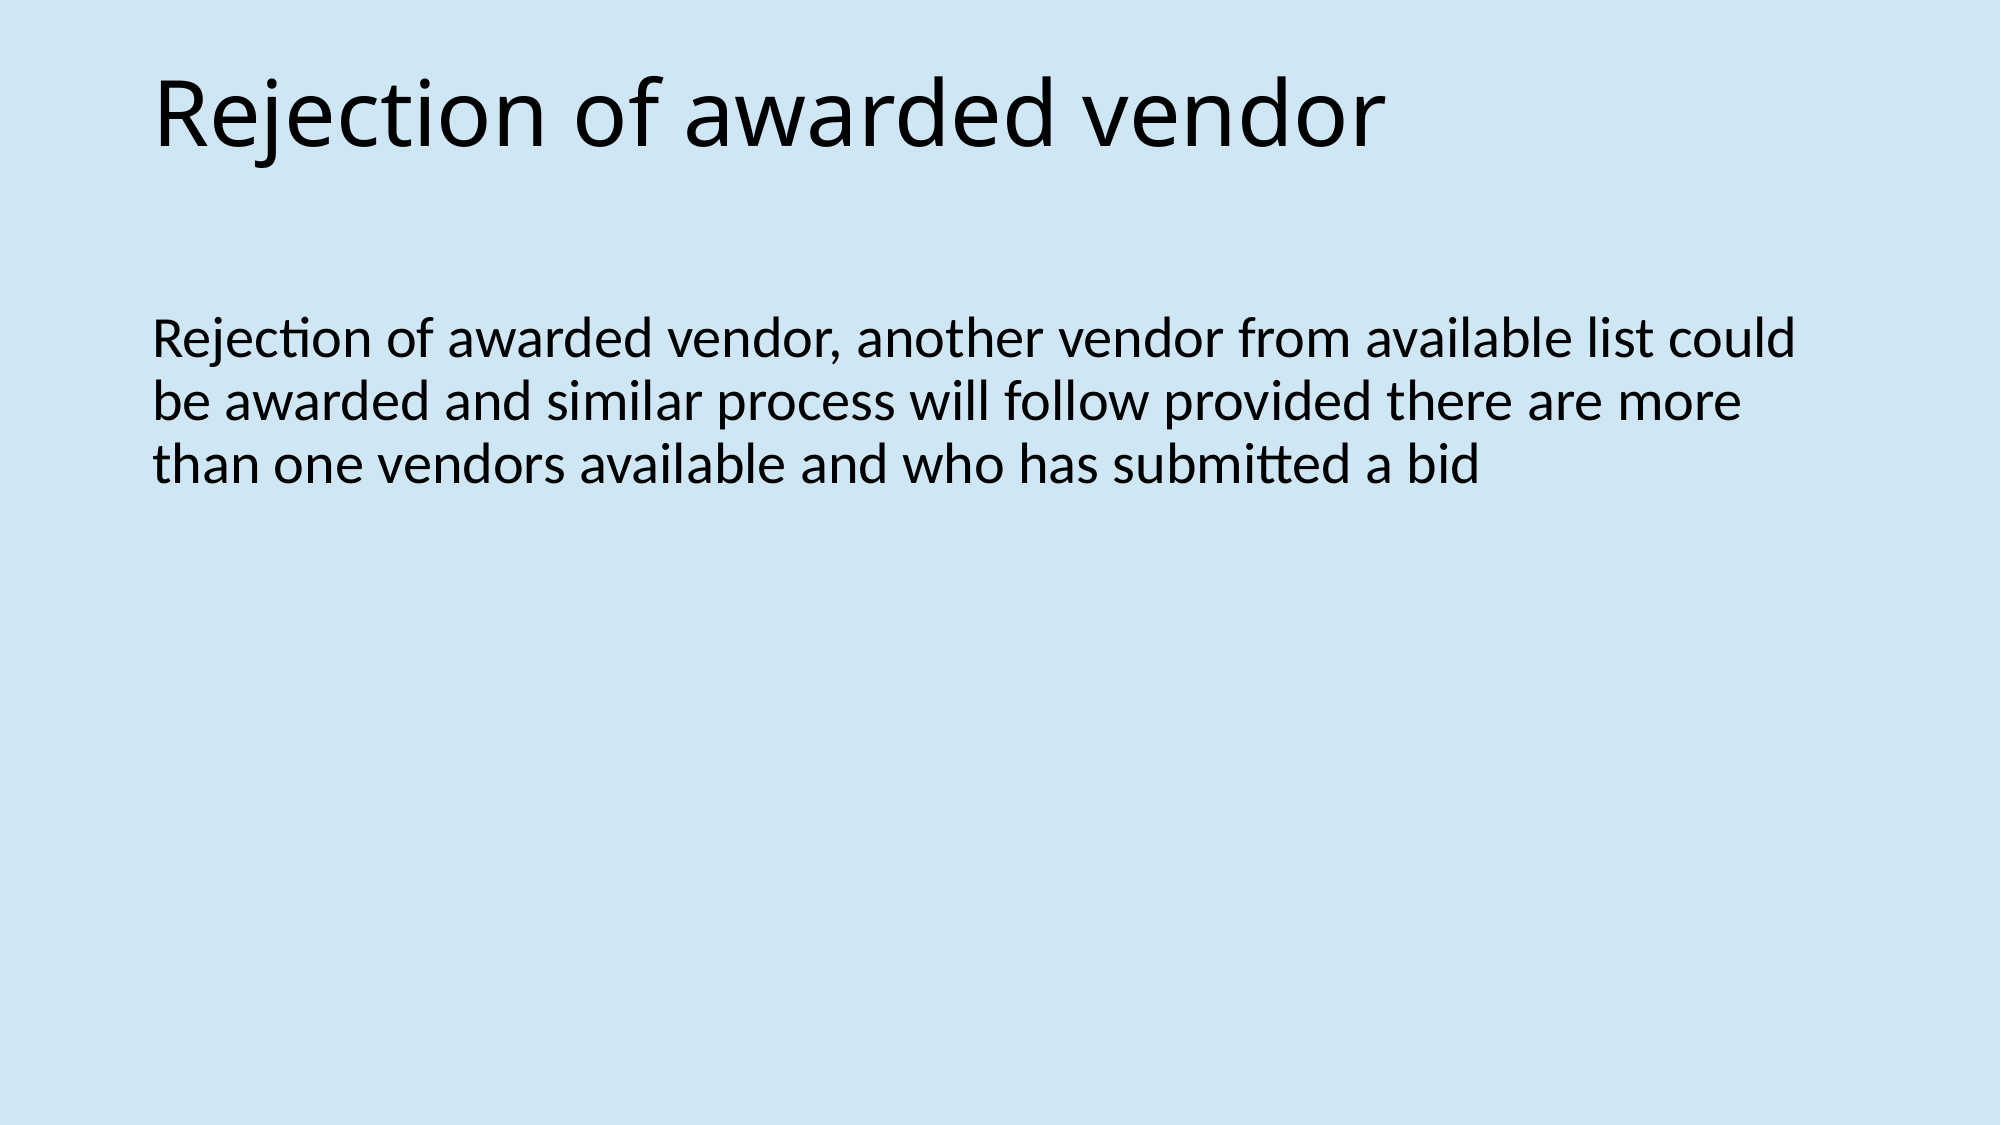

# Rejection of awarded vendor
Rejection of awarded vendor, another vendor from available list could be awarded and similar process will follow provided there are more than one vendors available and who has submitted a bid